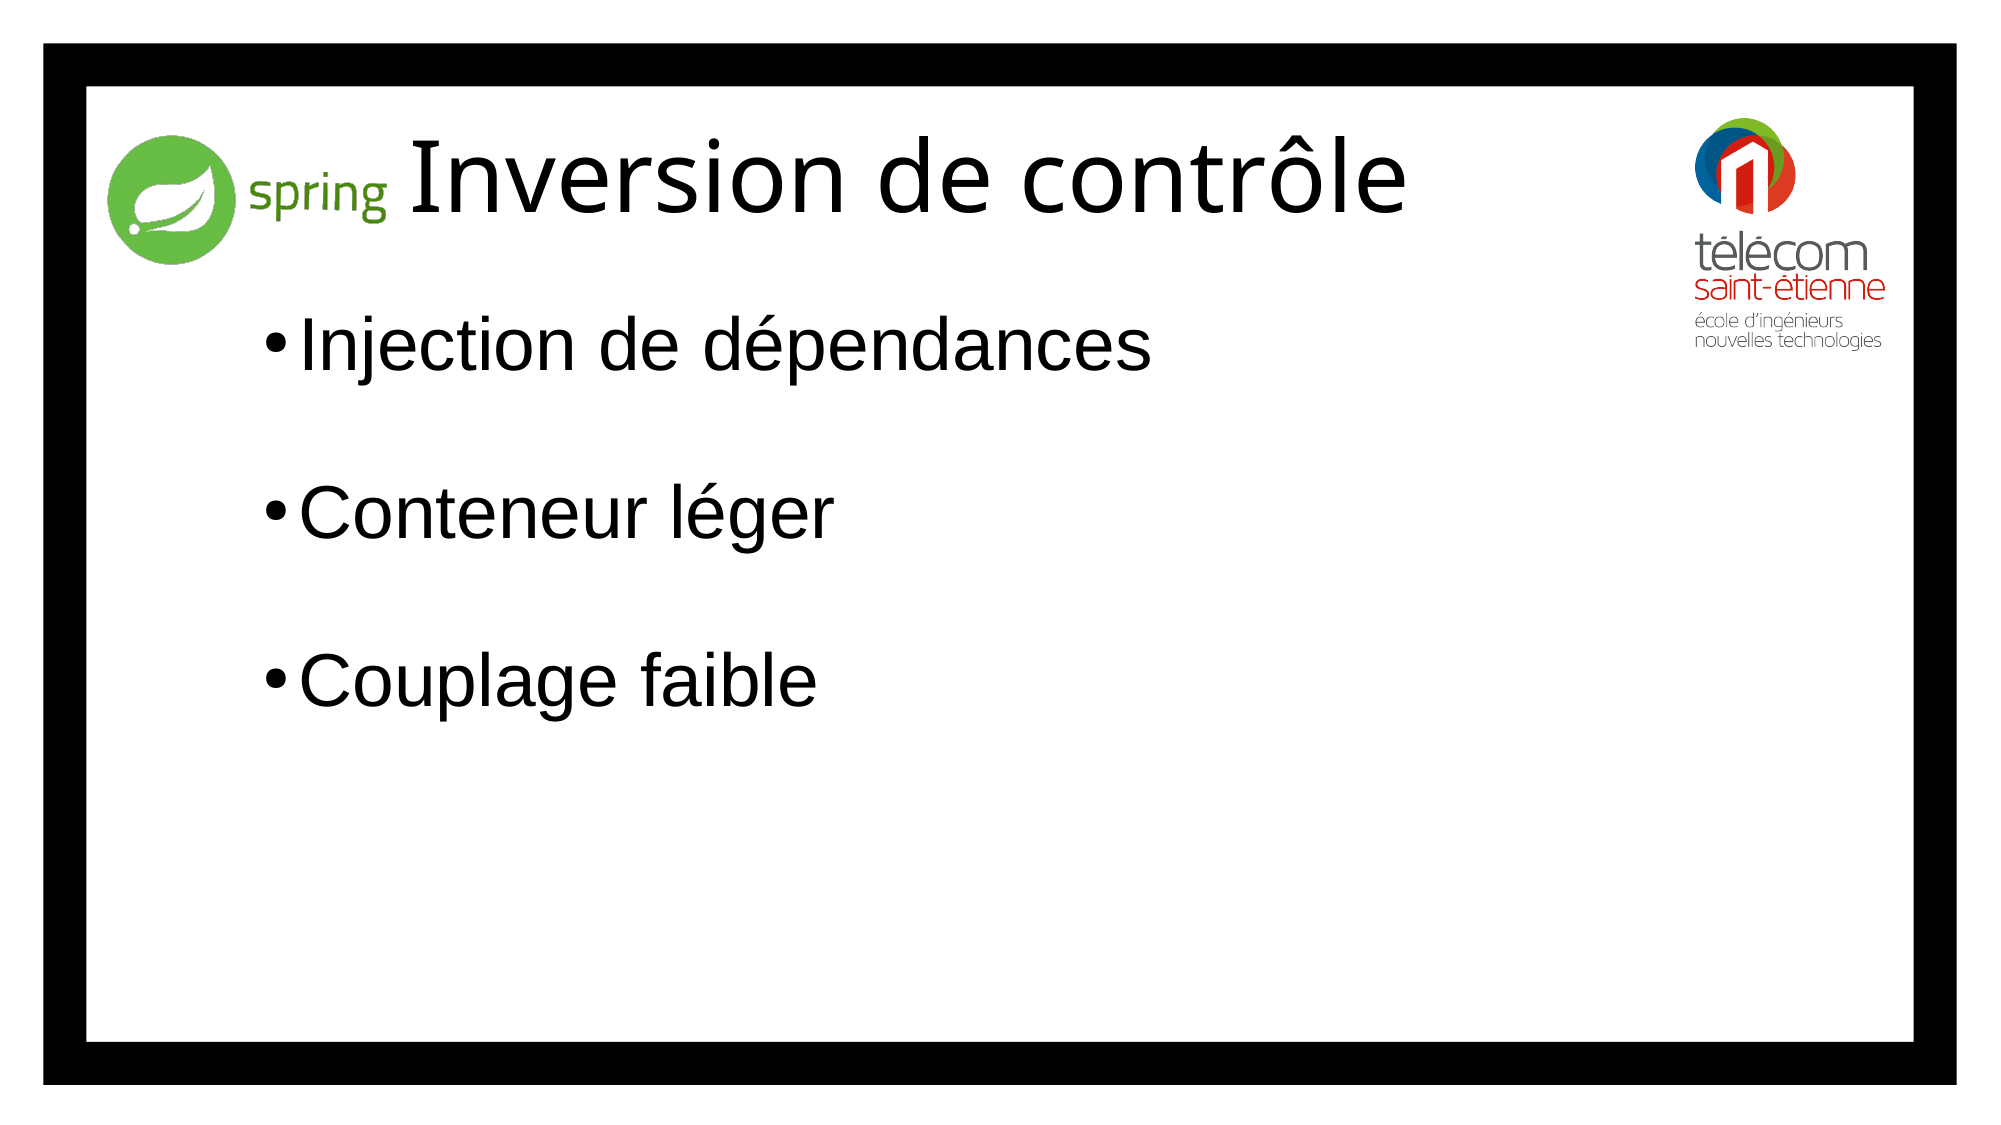

# Inversion de contrôle
Injection de dépendances
Conteneur léger
Couplage faible